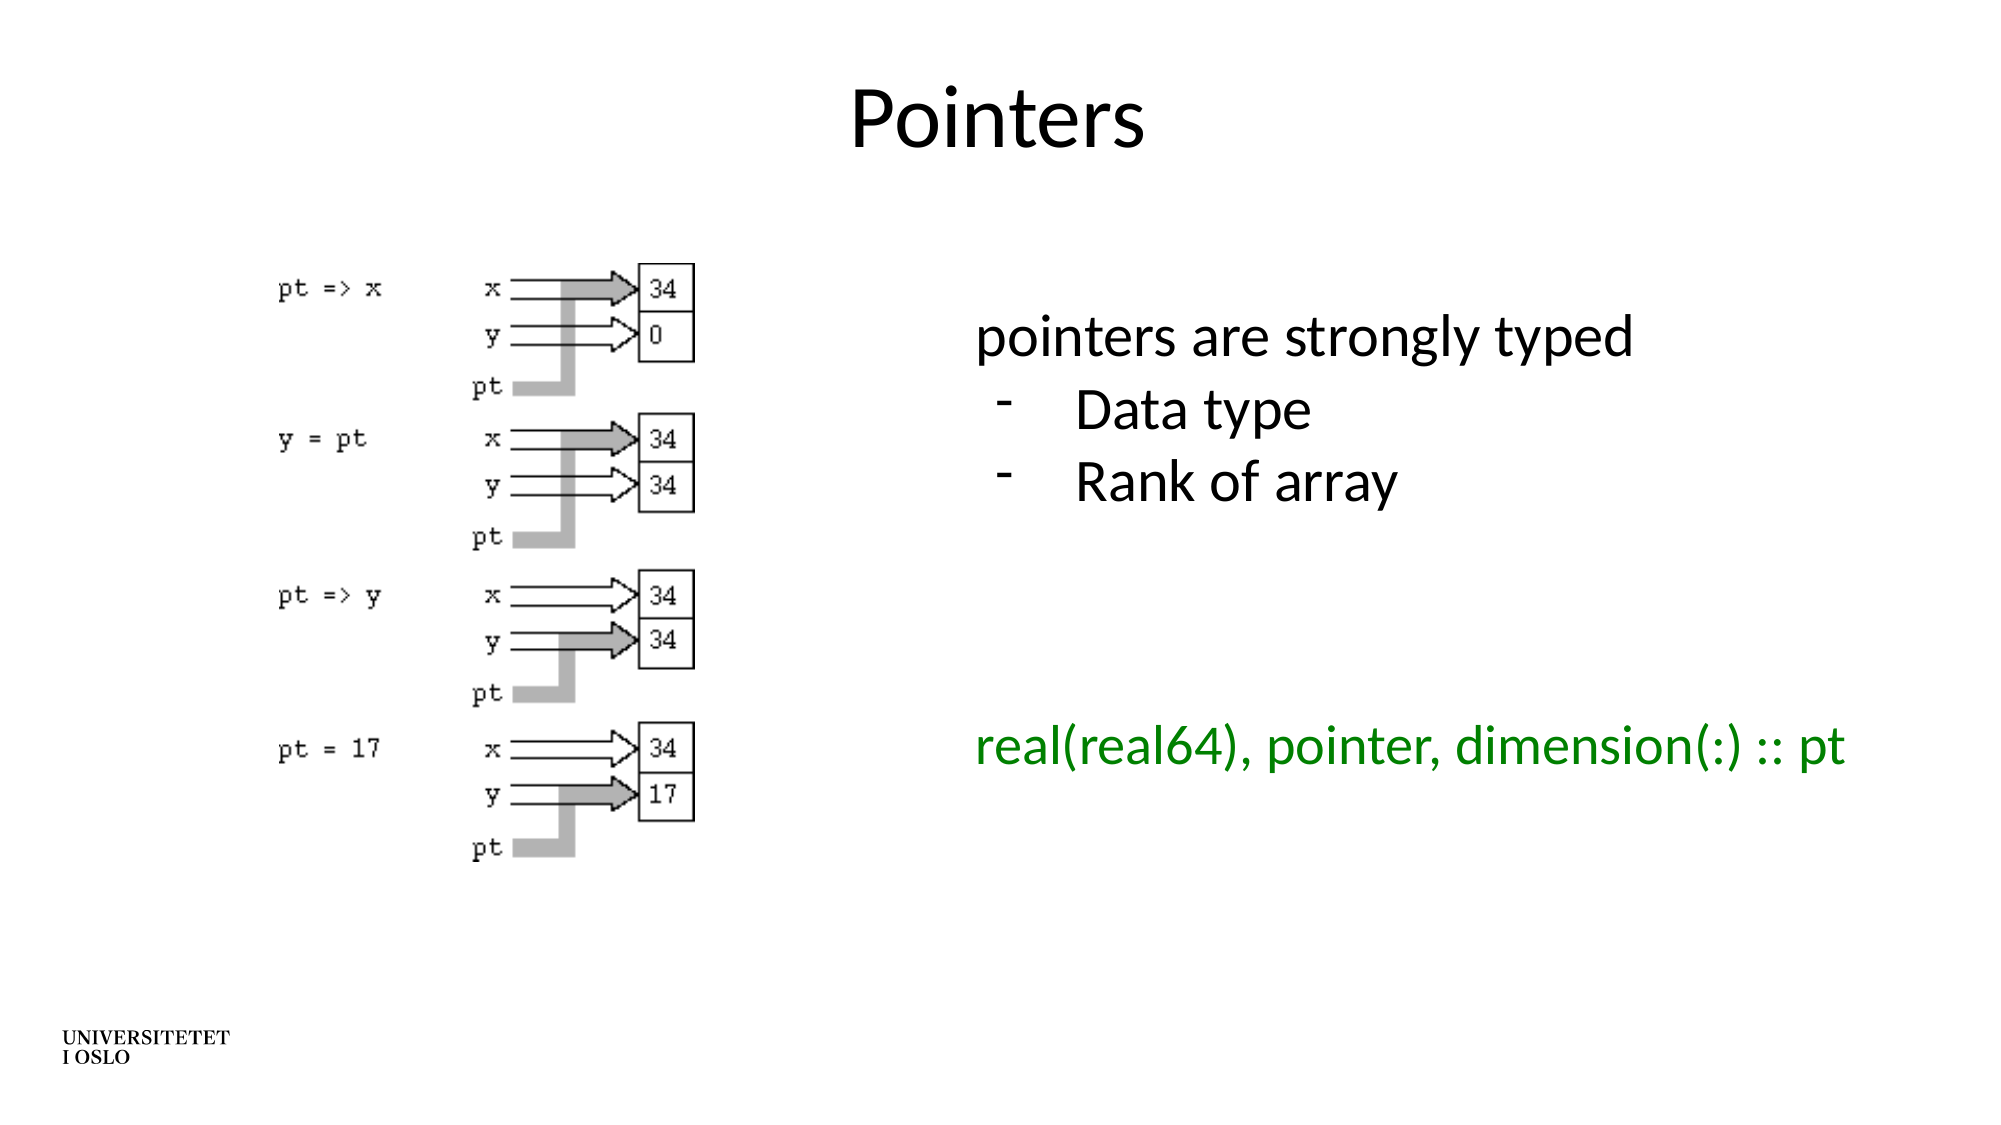

Pointers
pointers are strongly typed
Data type
Rank of array
real(real64), pointer, dimension(:) :: pt